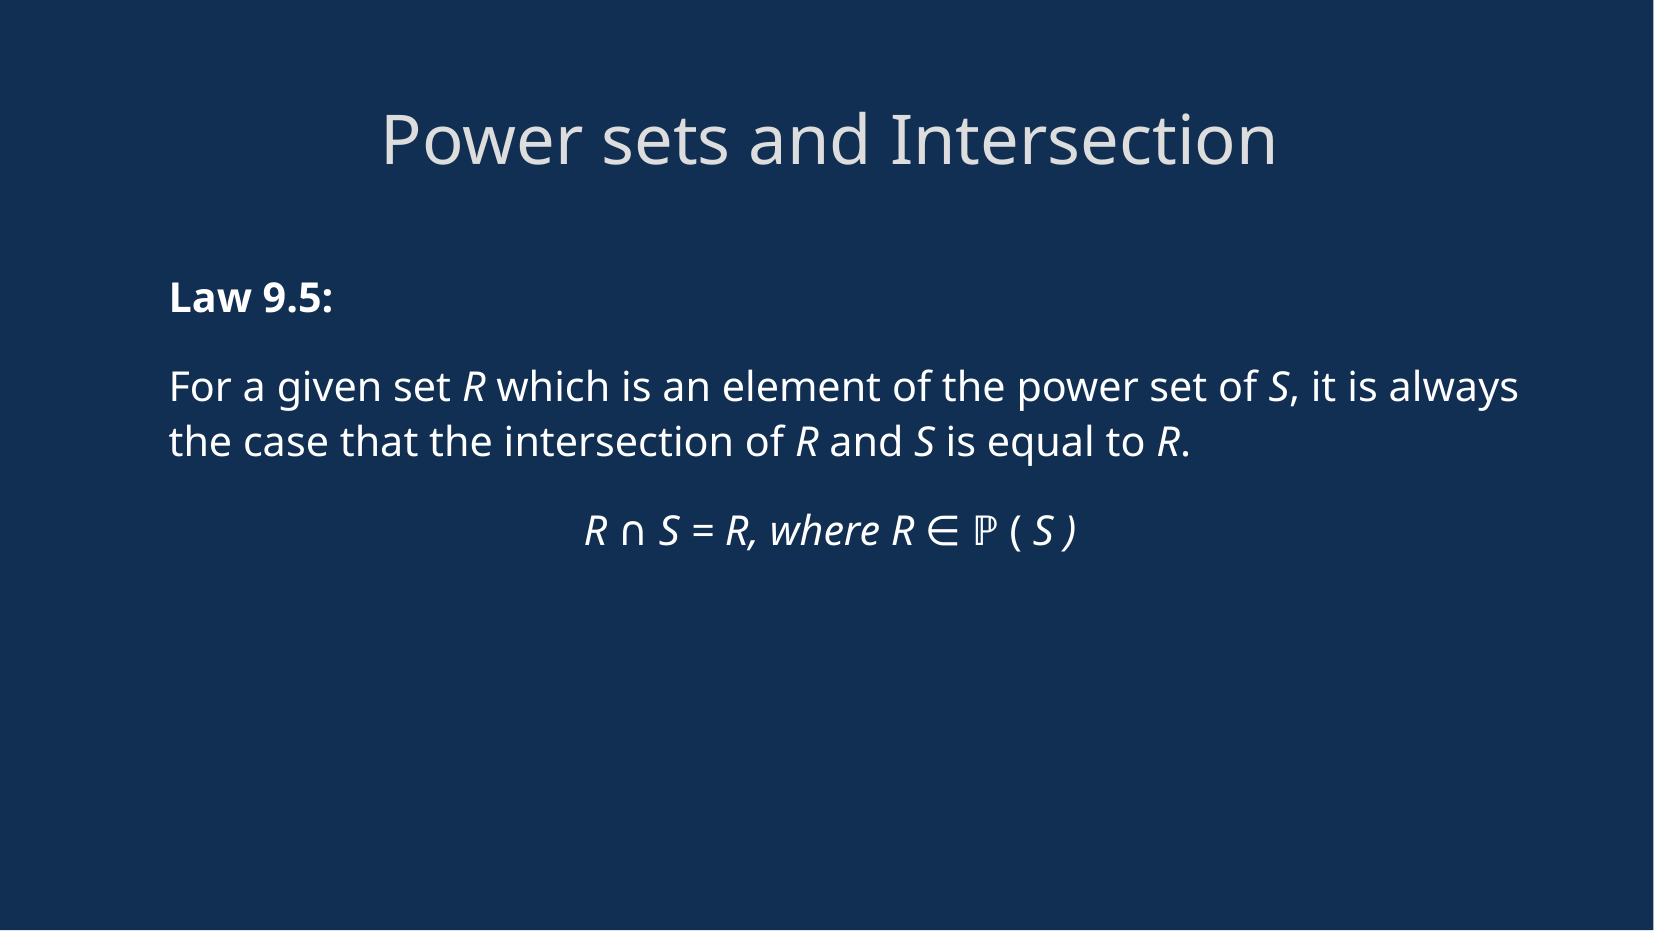

# Power sets and Intersection
Law 9.5:
For a given set R which is an element of the power set of S, it is always the case that the intersection of R and S is equal to R.
R ∩ S = R, where R ∈ ℙ ( S )